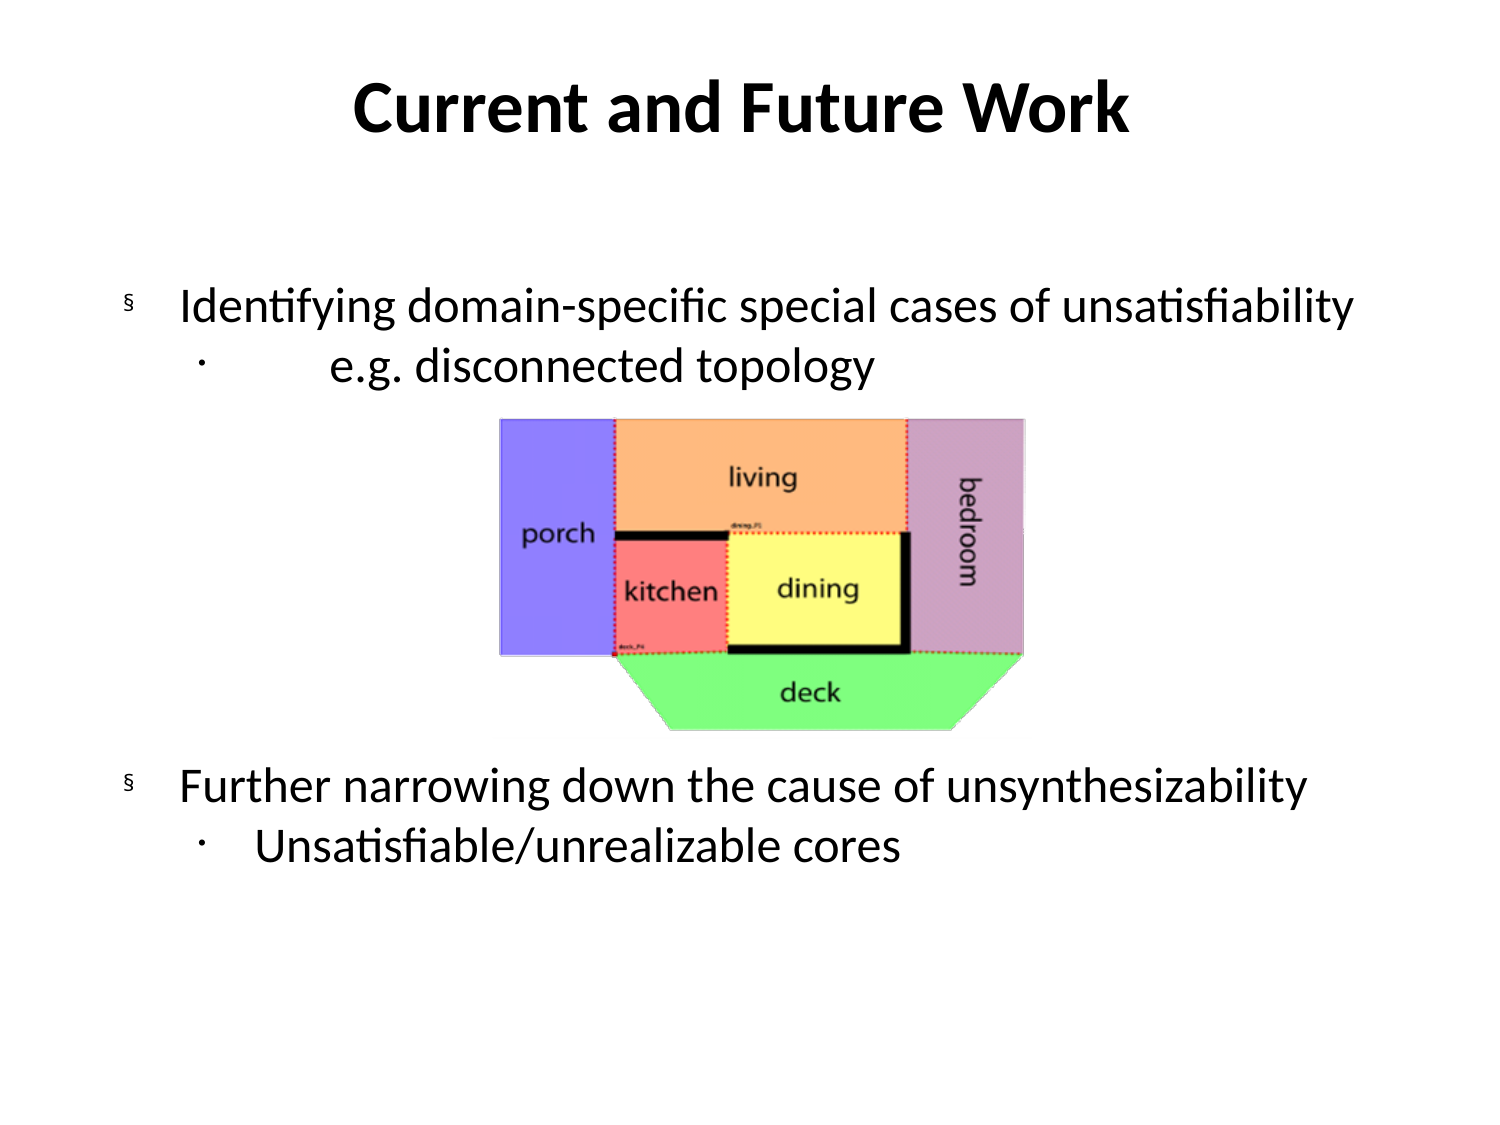

Current and Future Work
Identifying domain-specific special cases of unsatisfiability
	e.g. disconnected topology
Further narrowing down the cause of unsynthesizability
Unsatisfiable/unrealizable cores